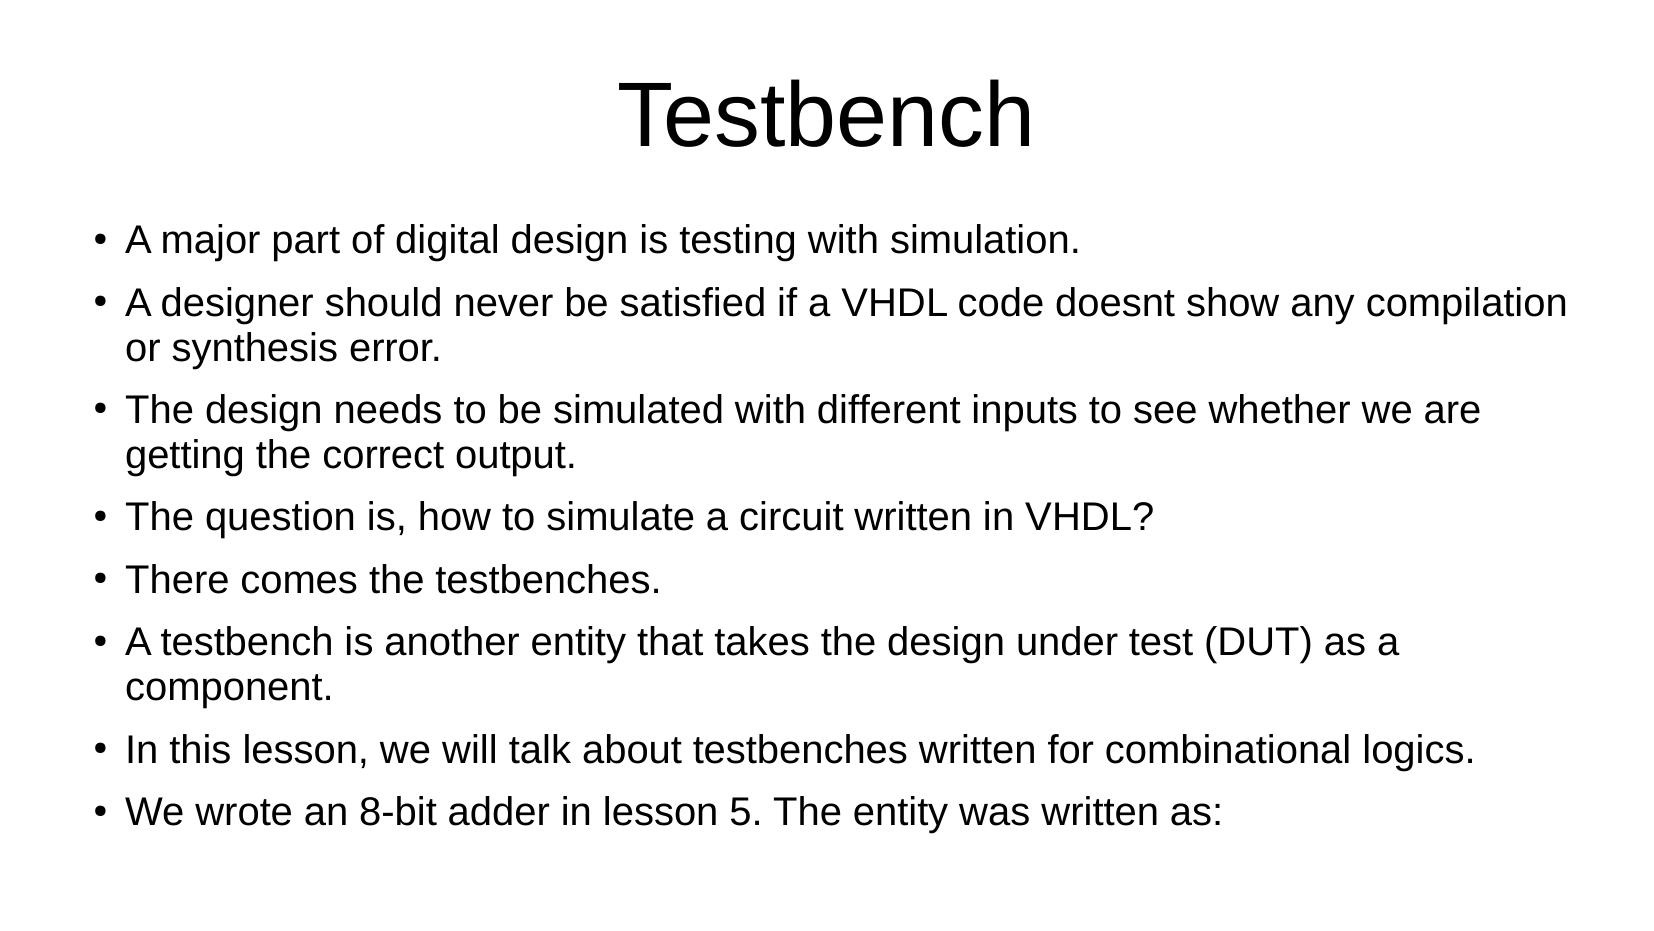

# Testbench
A major part of digital design is testing with simulation.
A designer should never be satisfied if a VHDL code doesnt show any compilation or synthesis error.
The design needs to be simulated with different inputs to see whether we are getting the correct output.
The question is, how to simulate a circuit written in VHDL?
There comes the testbenches.
A testbench is another entity that takes the design under test (DUT) as a component.
In this lesson, we will talk about testbenches written for combinational logics.
We wrote an 8-bit adder in lesson 5. The entity was written as: